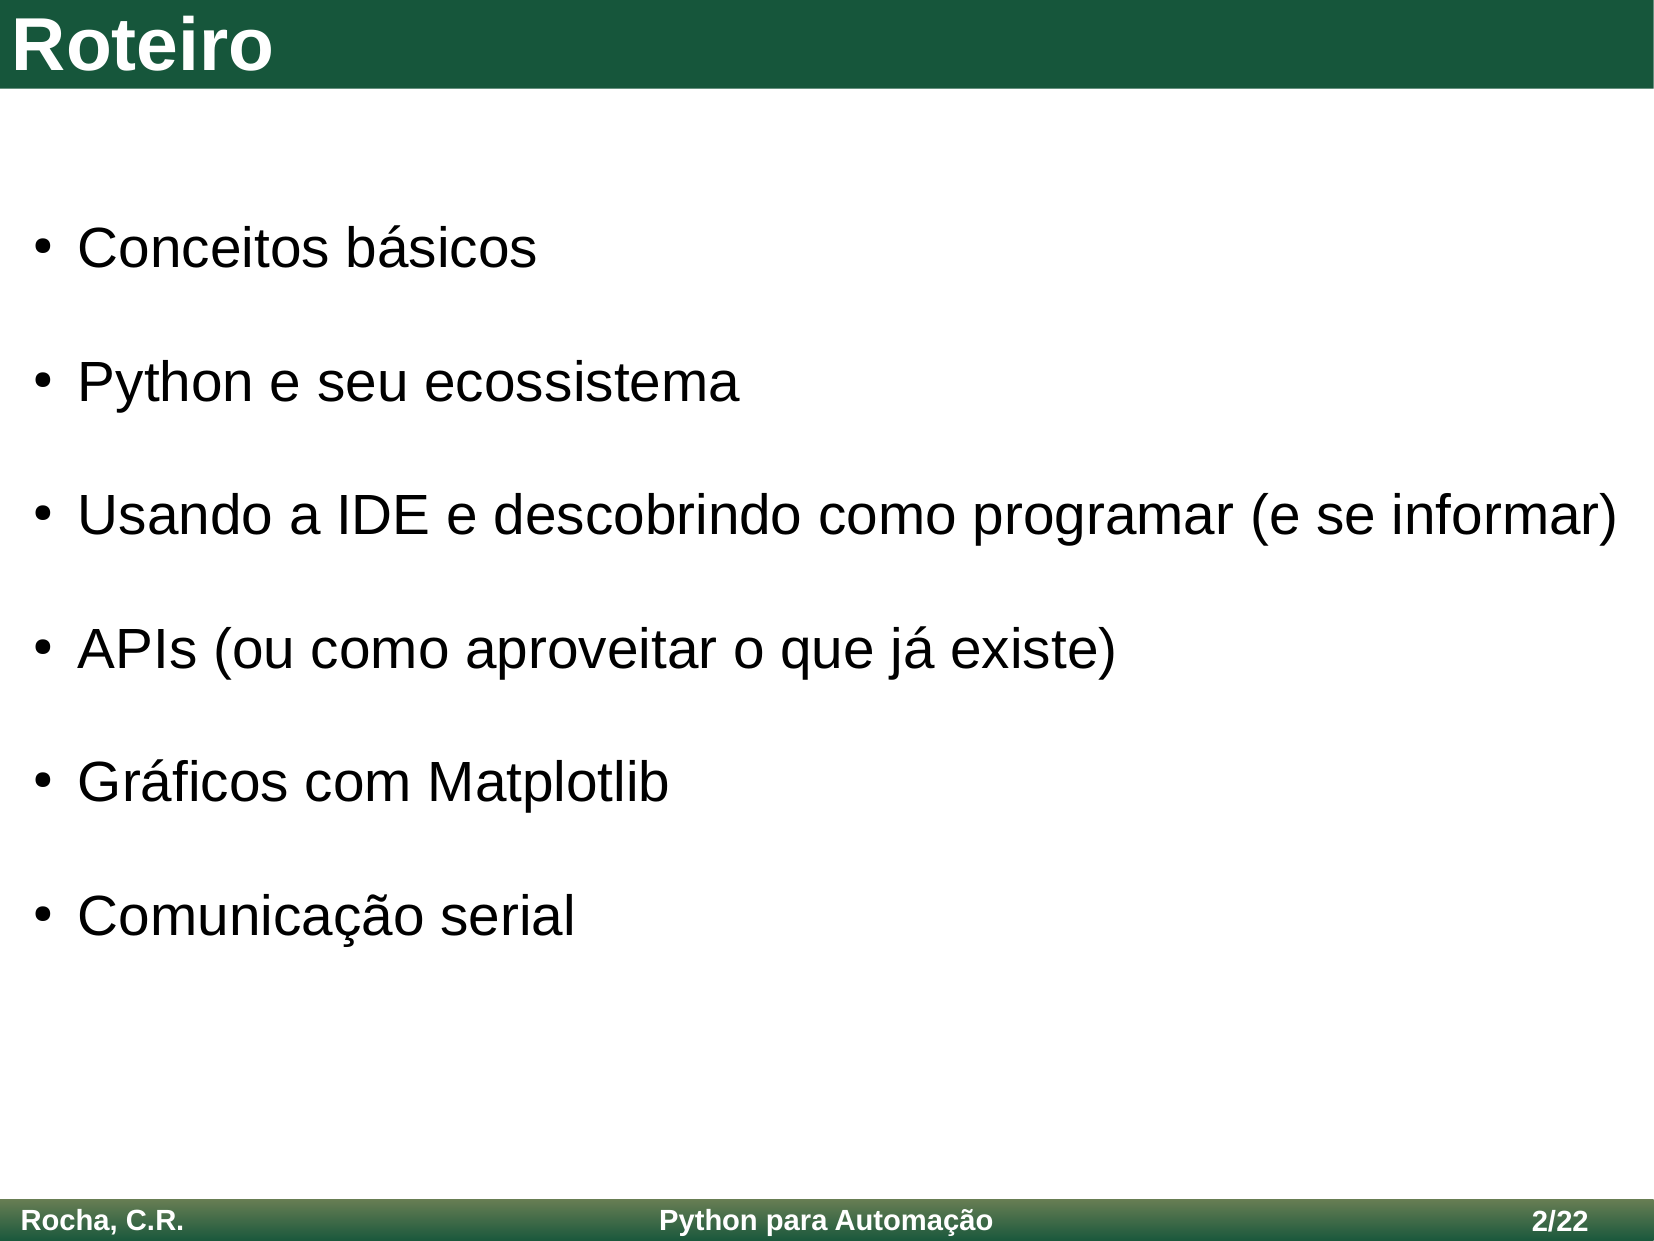

# Roteiro
Conceitos básicos
Python e seu ecossistema
Usando a IDE e descobrindo como programar (e se informar)
APIs (ou como aproveitar o que já existe)
Gráficos com Matplotlib
Comunicação serial